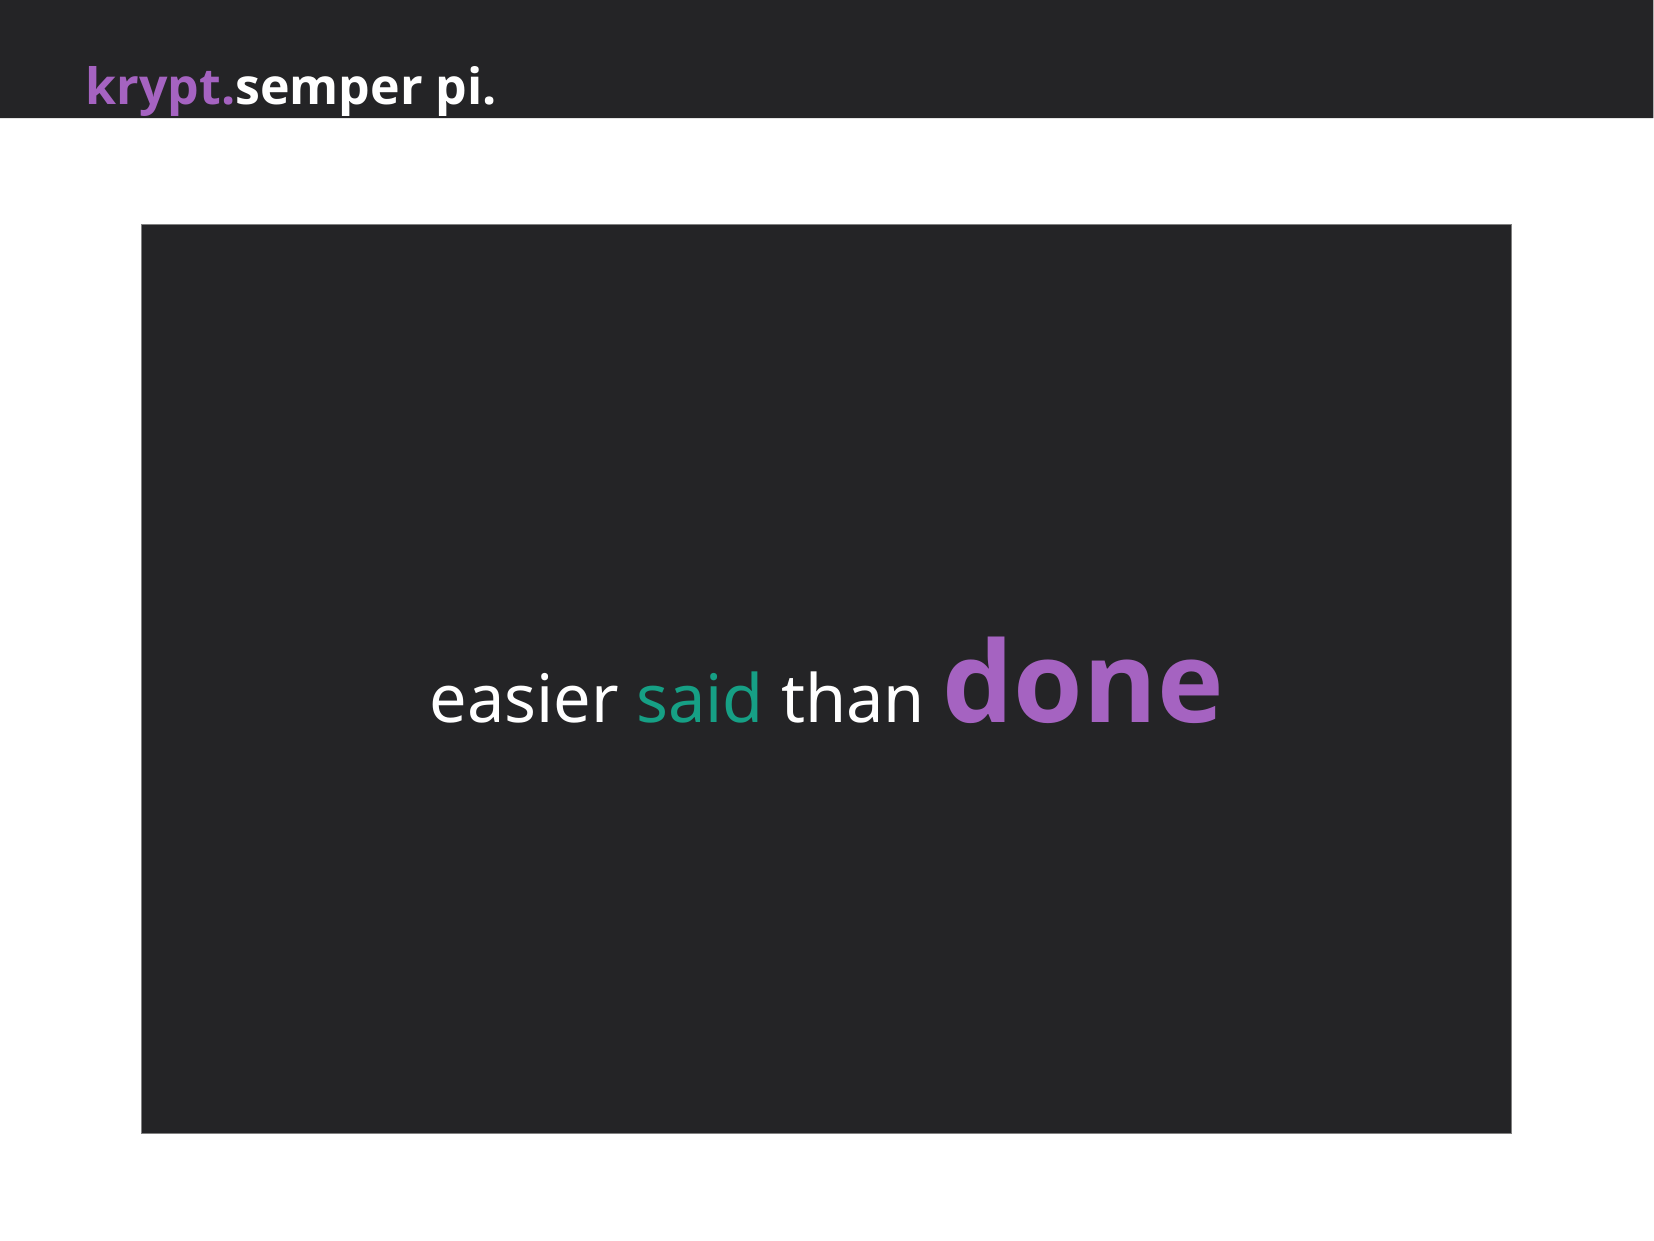

krypt.semper pi.
easier said than done
krypt first of all is a framework